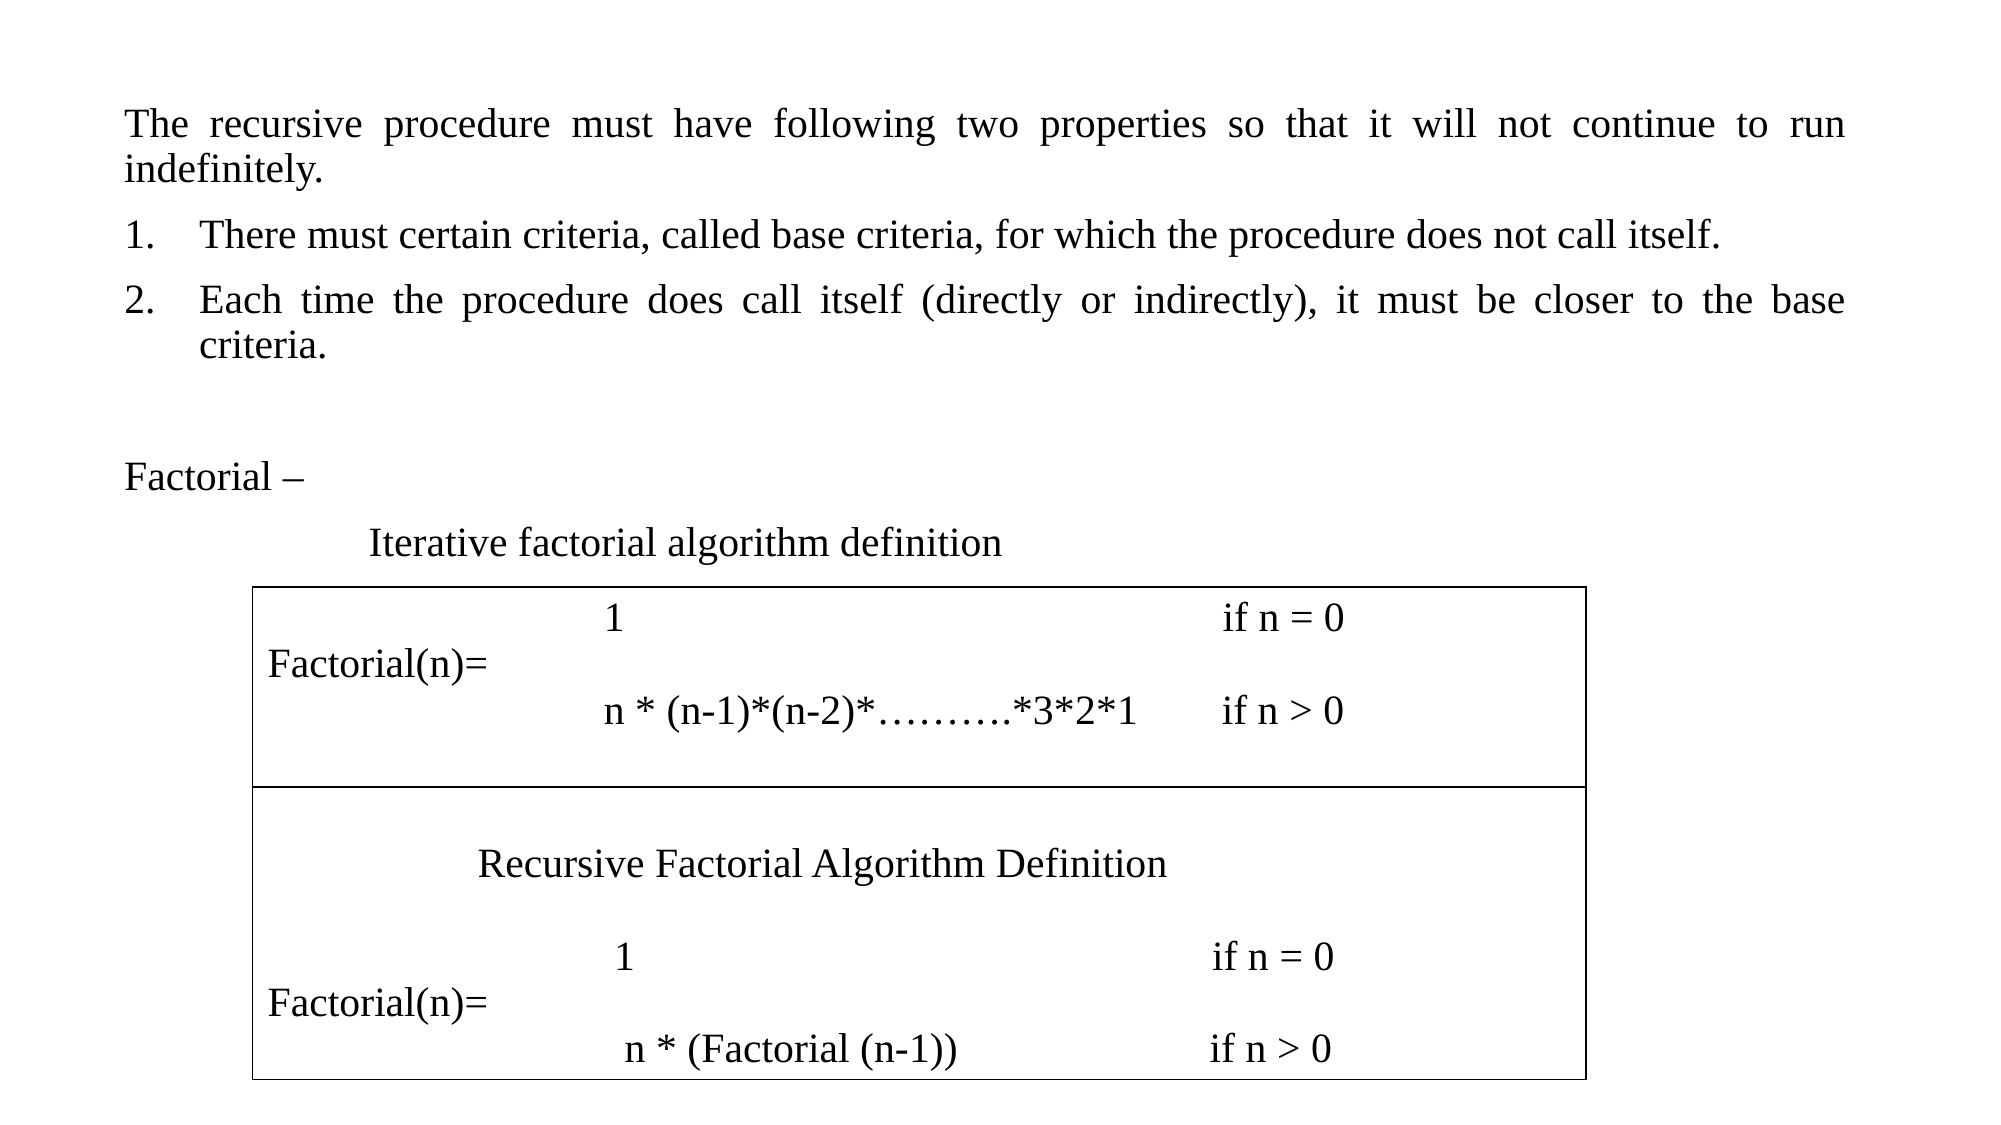

# The recursive procedure must have following two properties so that it will not continue to run indefinitely.
There must certain criteria, called base criteria, for which the procedure does not call itself.
Each time the procedure does call itself (directly or indirectly), it must be closer to the base criteria.
Factorial –
		 Iterative factorial algorithm definition
| 1 if n = 0 Factorial(n)= n \* (n-1)\*(n-2)\*……….\*3\*2\*1 if n > 0 |
| --- |
| Recursive Factorial Algorithm Definition 1 if n = 0 Factorial(n)= n \* (Factorial (n-1)) if n > 0 |